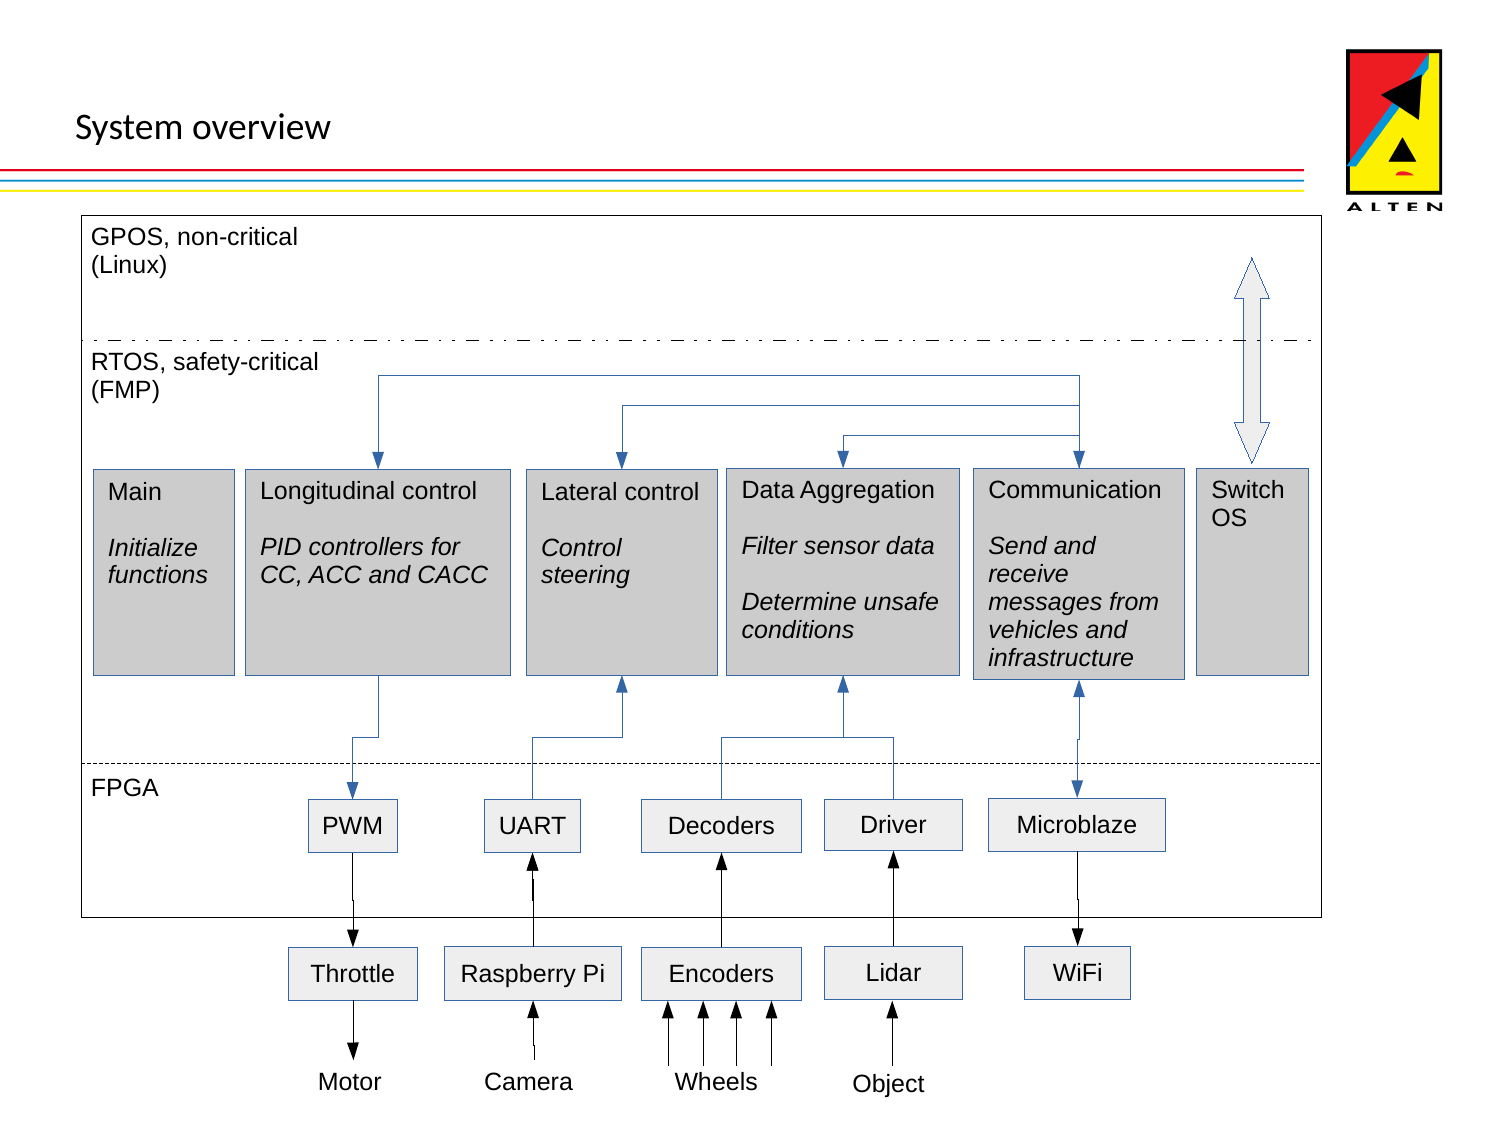

System overview
GPOS, non-critical
(Linux)
RTOS, safety-critical
(FMP)
Data Aggregation
Filter sensor data
Determine unsafe conditions
Communication
Send and receive messages from vehicles and infrastructure
Switch OS
Longitudinal control
PID controllers for CC, ACC and CACC
Main
Initialize functions
Lateral control
Control steering
FPGA
Microblaze
Driver
PWM
UART
Decoders
Lidar
WiFi
Raspberry Pi
Throttle
Encoders
Motor
Wheels
Camera
Object